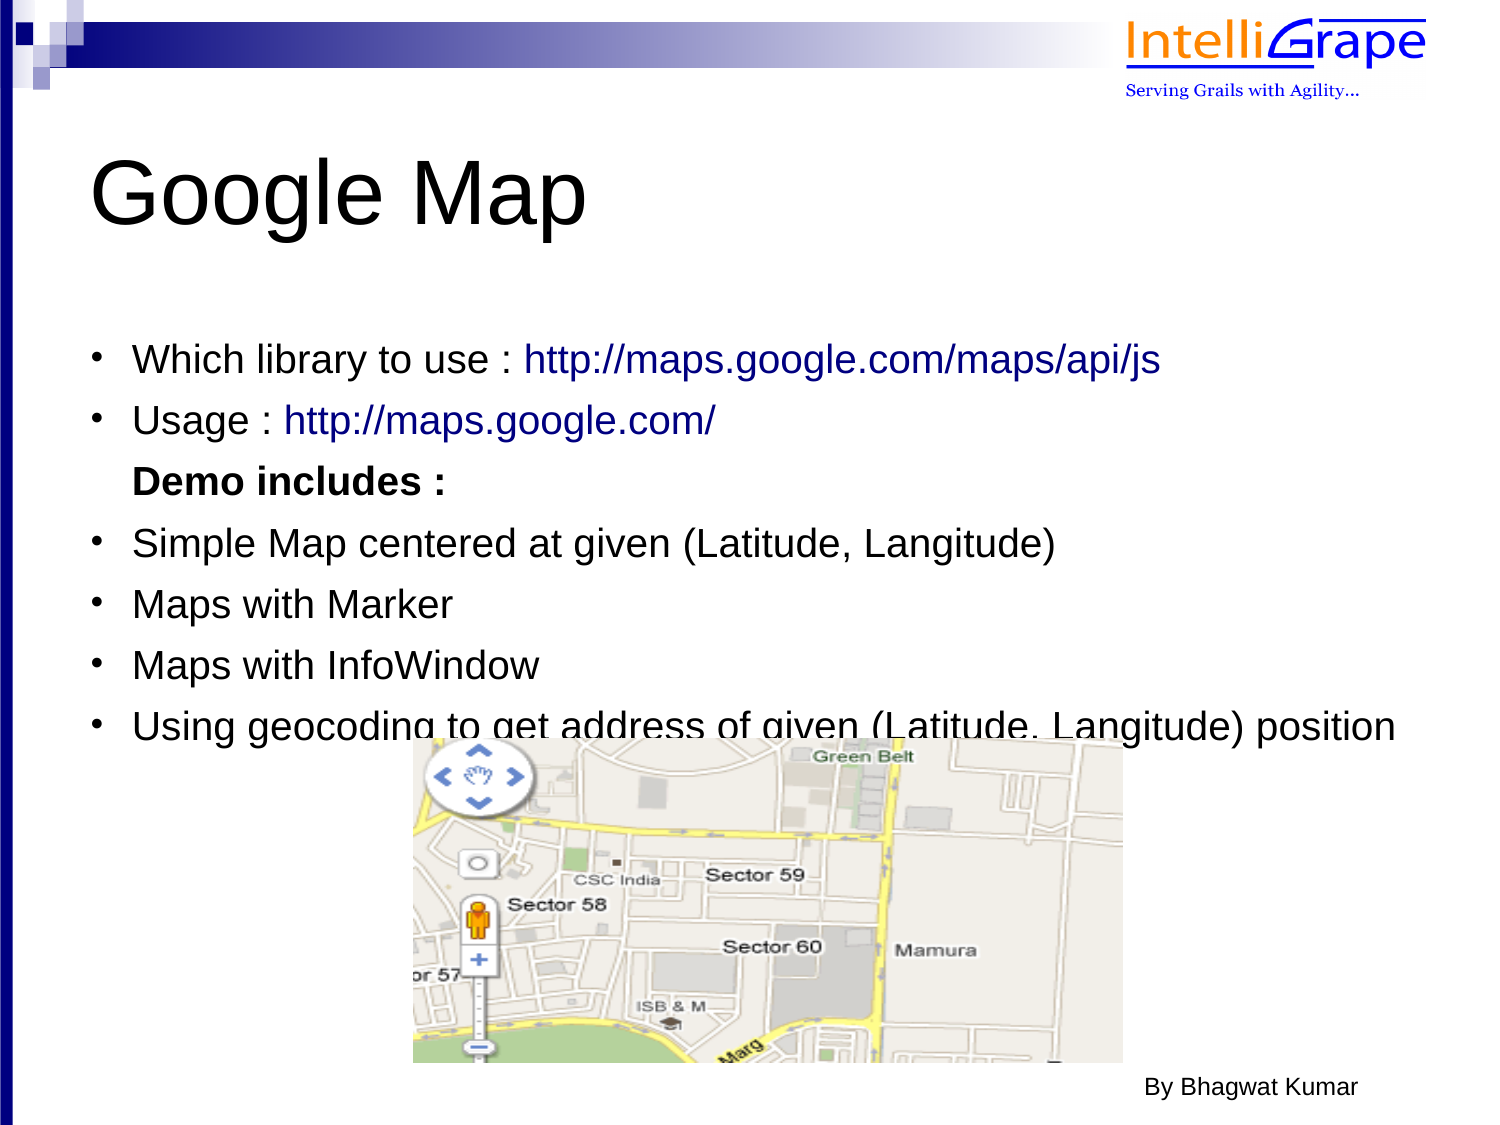

# Google Map
Which library to use : http://maps.google.com/maps/api/js
Usage : http://maps.google.com/
Demo includes :
Simple Map centered at given (Latitude, Langitude)
Maps with Marker
Maps with InfoWindow
Using geocoding to get address of given (Latitude, Langitude) position